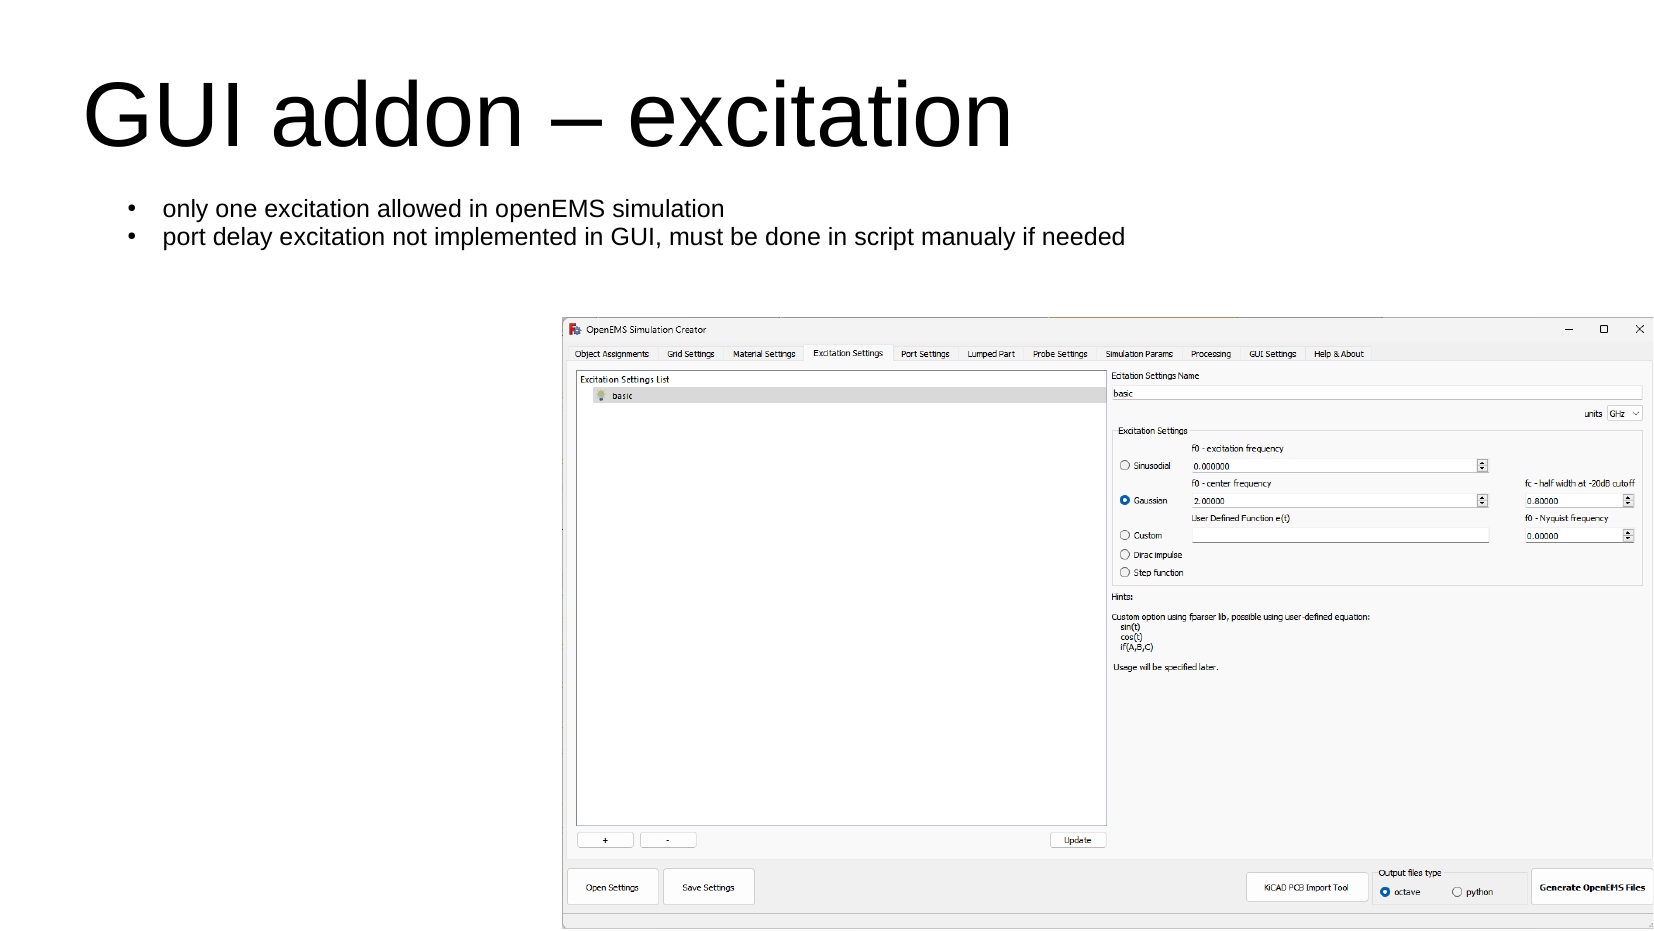

# GUI addon – excitation
only one excitation allowed in openEMS simulation
port delay excitation not implemented in GUI, must be done in script manualy if needed